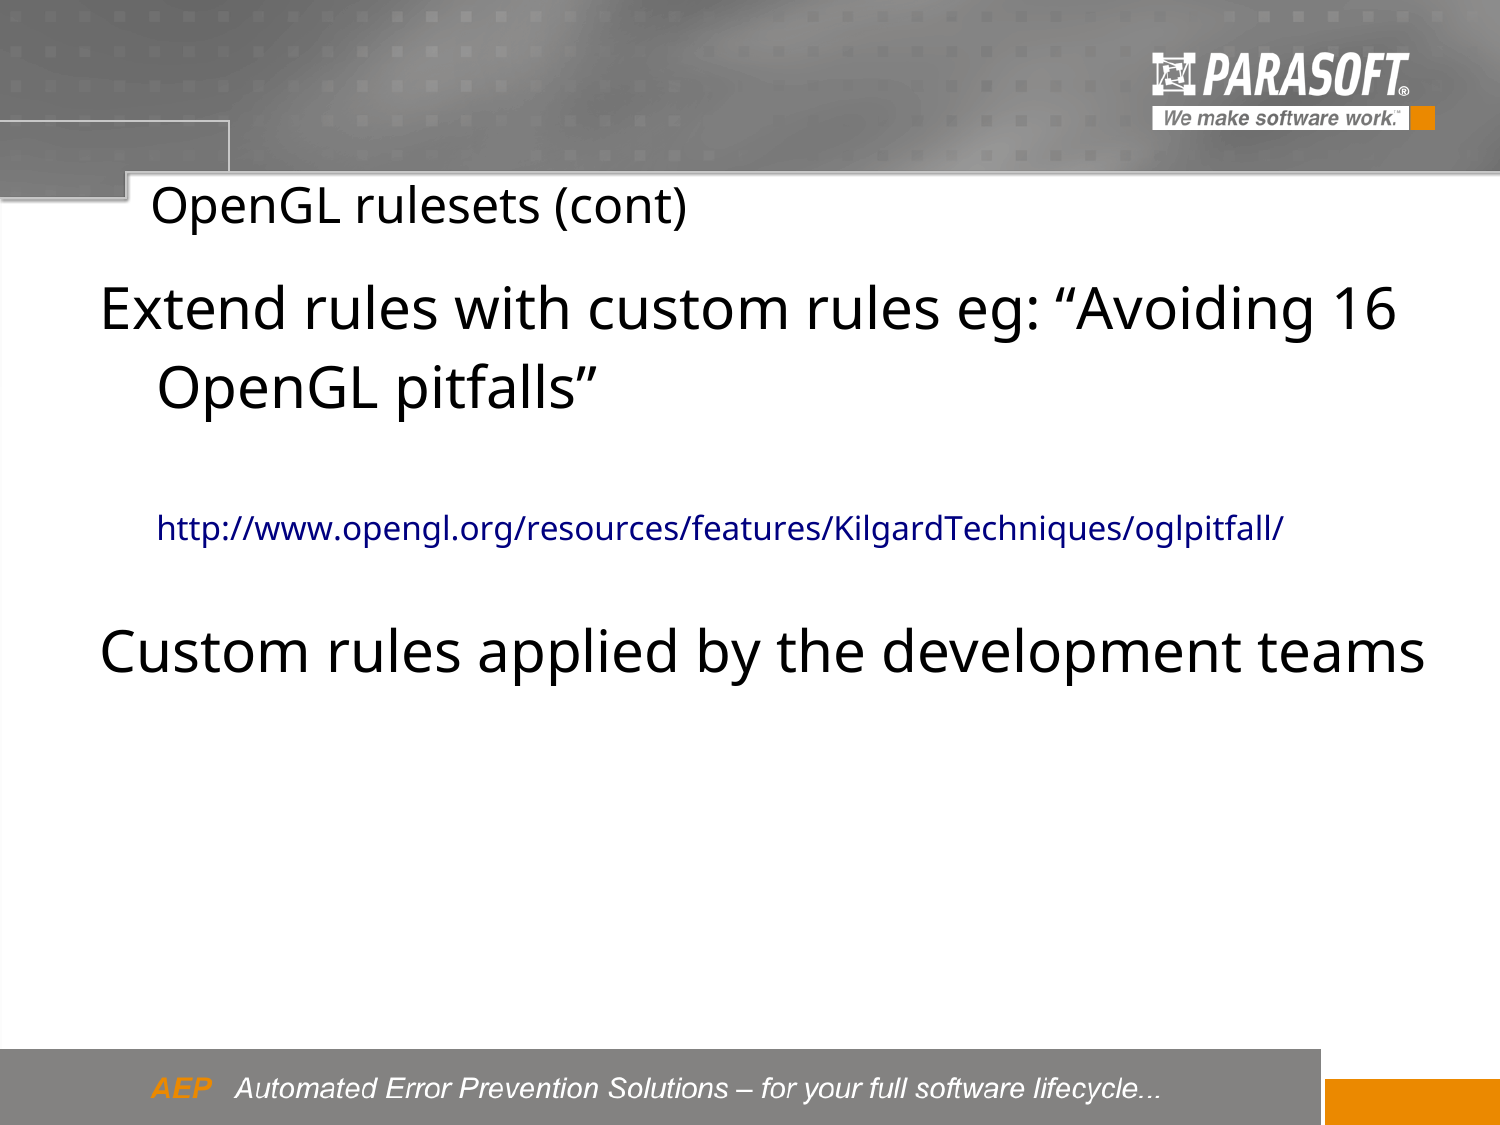

# OpenGL rulesets (cont)
Extend rules with custom rules eg: “Avoiding 16 OpenGL pitfalls”
http://www.opengl.org/resources/features/KilgardTechniques/oglpitfall/
Custom rules applied by the development teams